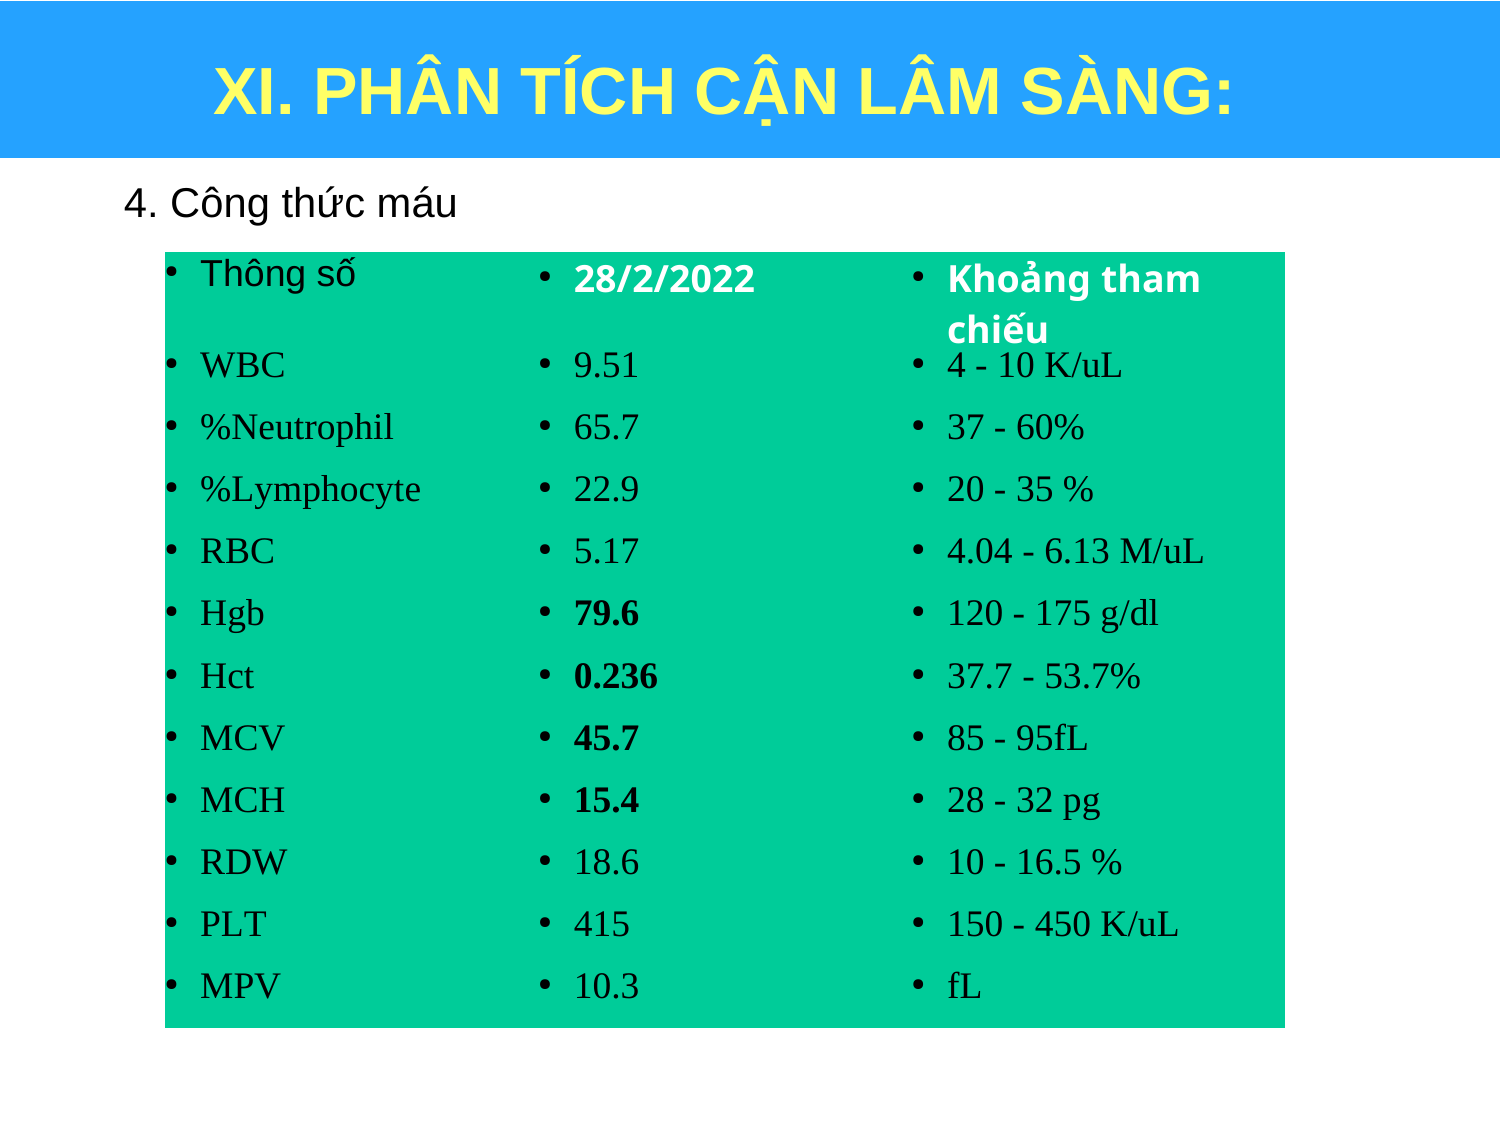

# XI. PHÂN TÍCH CẬN LÂM SÀNG:
4. Công thức máu
| Thông số​ | 28/2/2022​ | Khoảng tham chiếu​ |
| --- | --- | --- |
| WBC​ | 9.51 | 4 - 10 K/uL​ |
| %Neutrophil​ | 65.7 | 37 - 60%​ |
| %Lymphocyte​ | 22​.9 | 20 - 35 %​ |
| RBC​ | 5.17 | 4.04 - 6.13 M/uL​ |
| Hgb​ | 79.6 | 120 - 175 g/dl​ |
| Hct​ | 0.236 | 37.7 - 53.7%​ |
| MCV​ | 45.7 | 85 - 95fL​ |
| MCH​ | 15.4 | 28 - 32 pg​ |
| RDW​ | 18.6 | 10 - 16.5 %​ |
| PLT​ | 415 | 150 - 450 K/uL​ |
| MPV​ | 10.3 | fL​ |